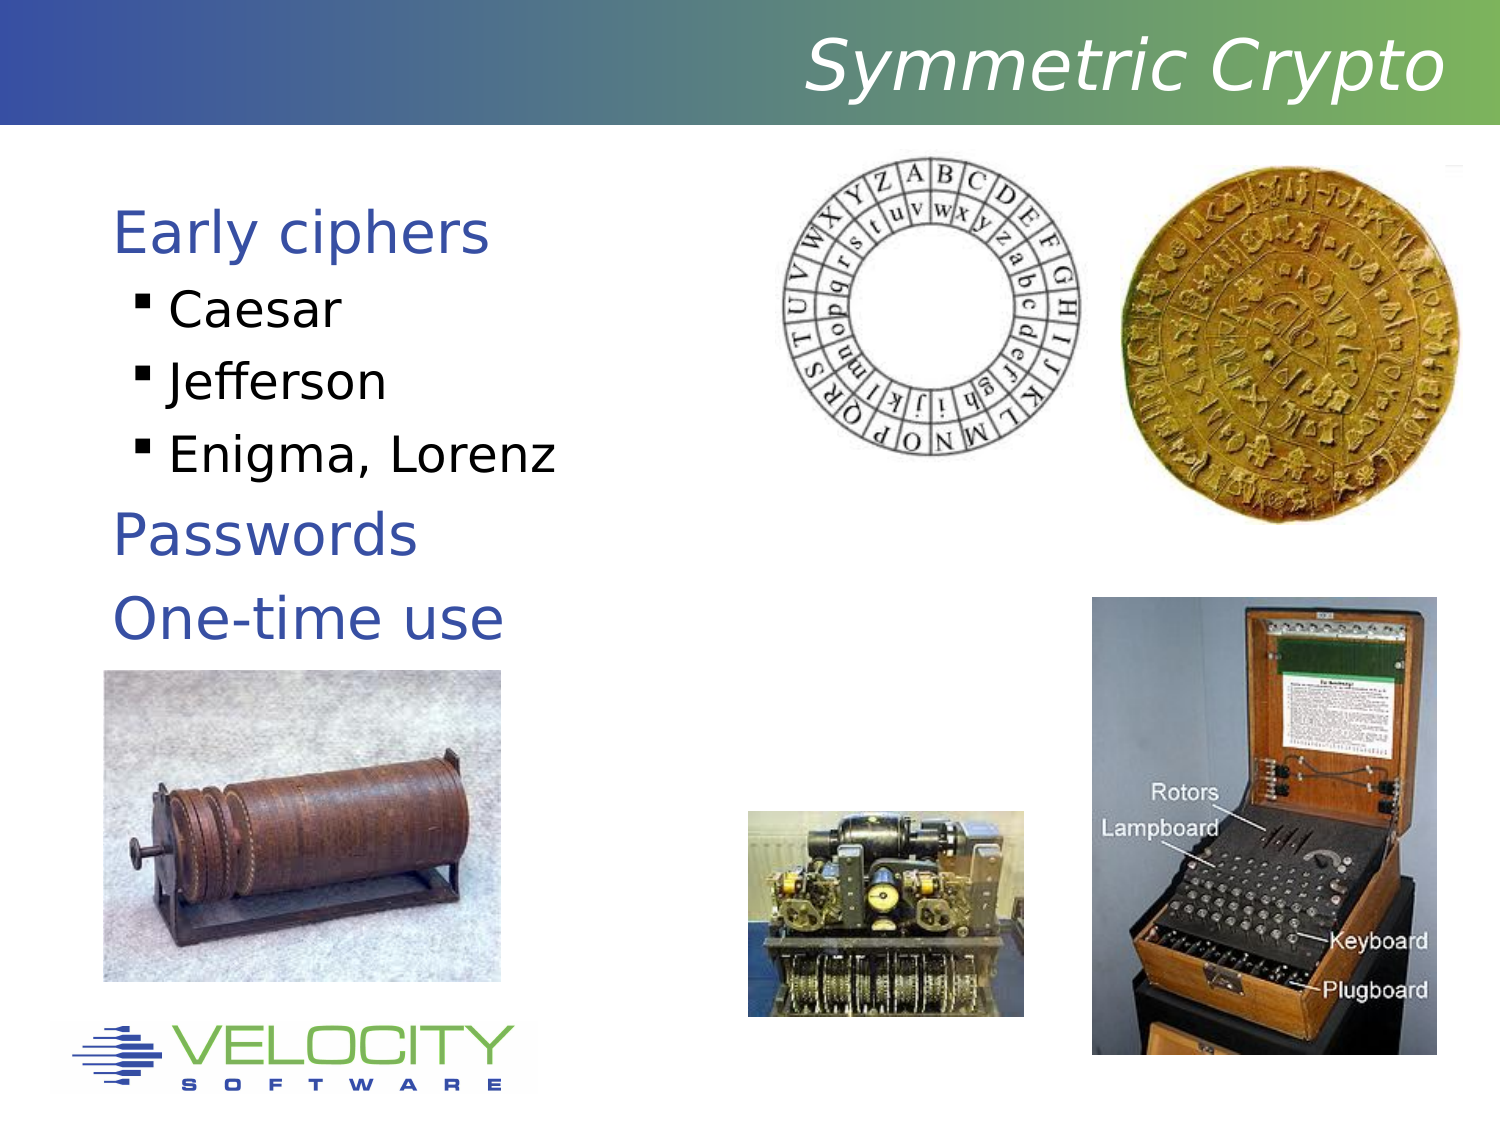

# Symmetric Crypto
Early ciphers
Caesar
Jefferson
Enigma, Lorenz
Passwords
One-time use